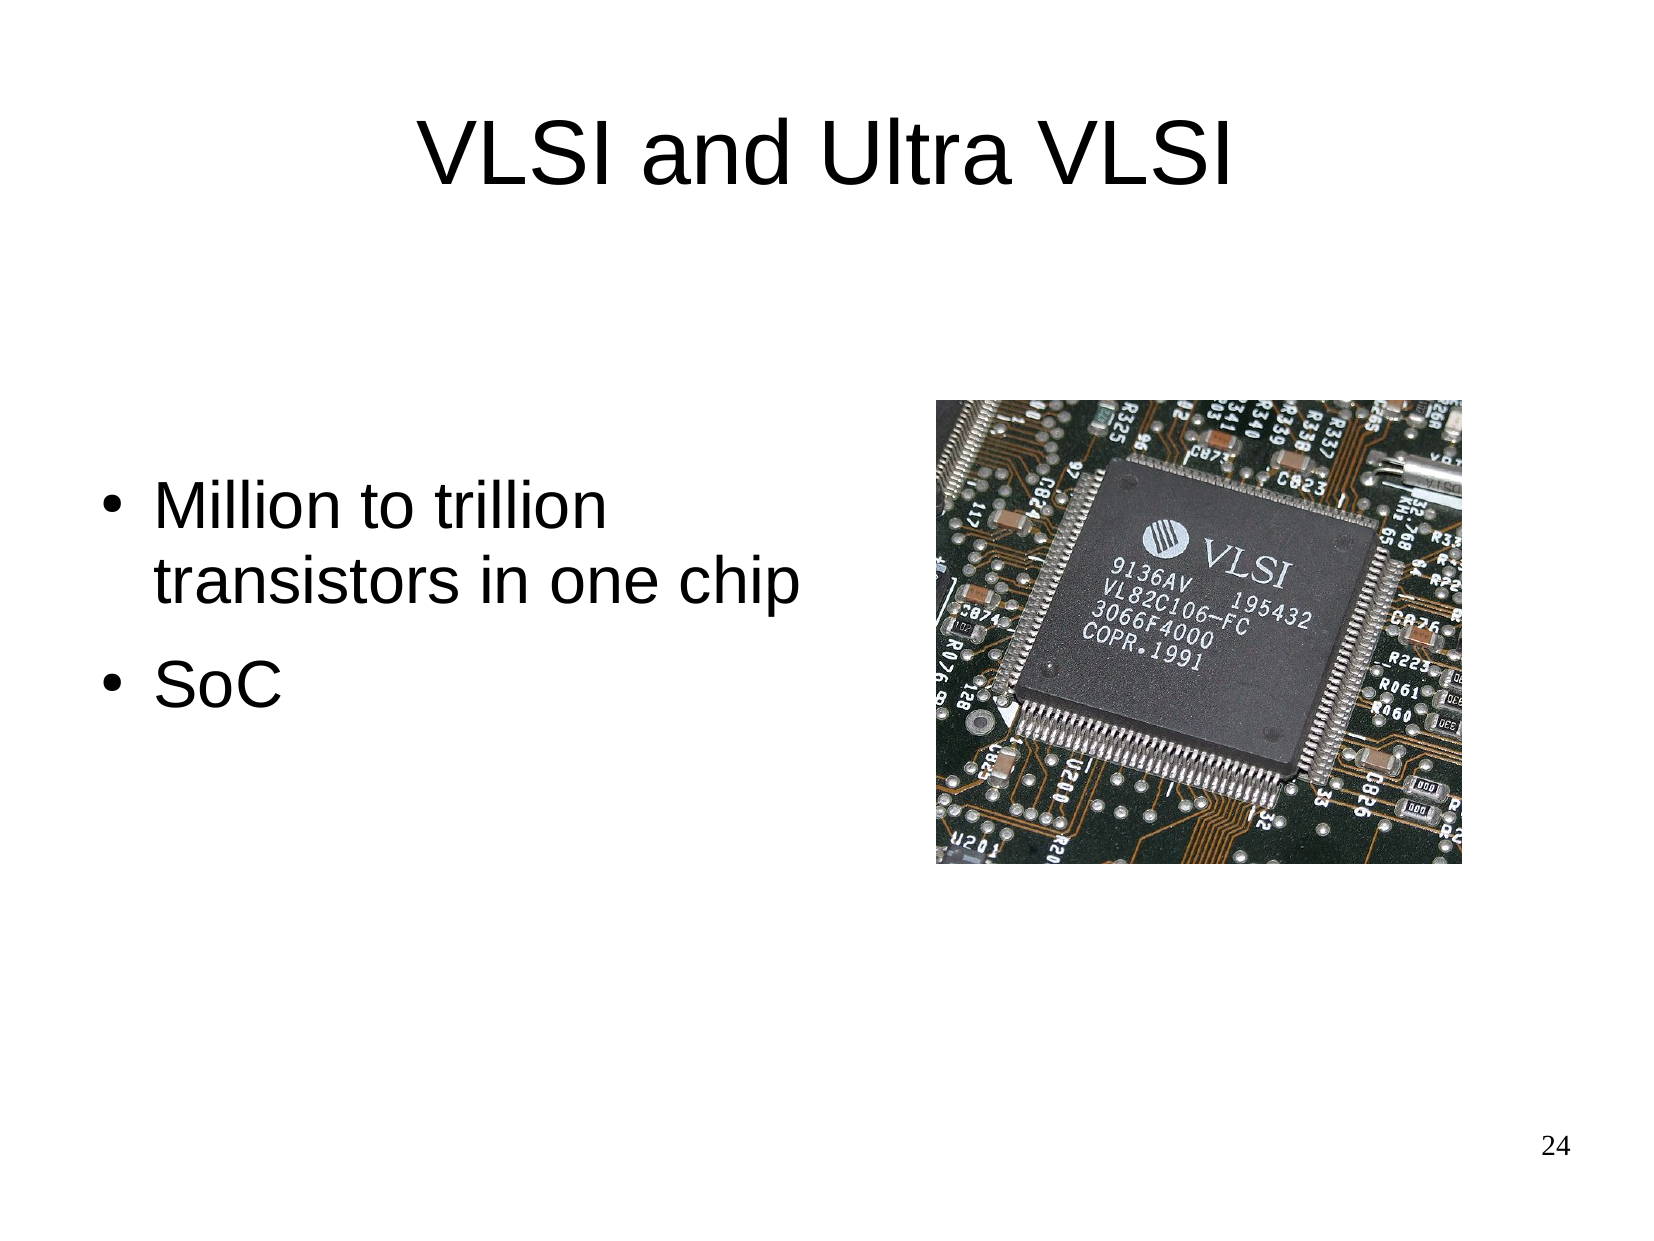

# VLSI and Ultra VLSI
Million to trillion transistors in one chip
SoC
24